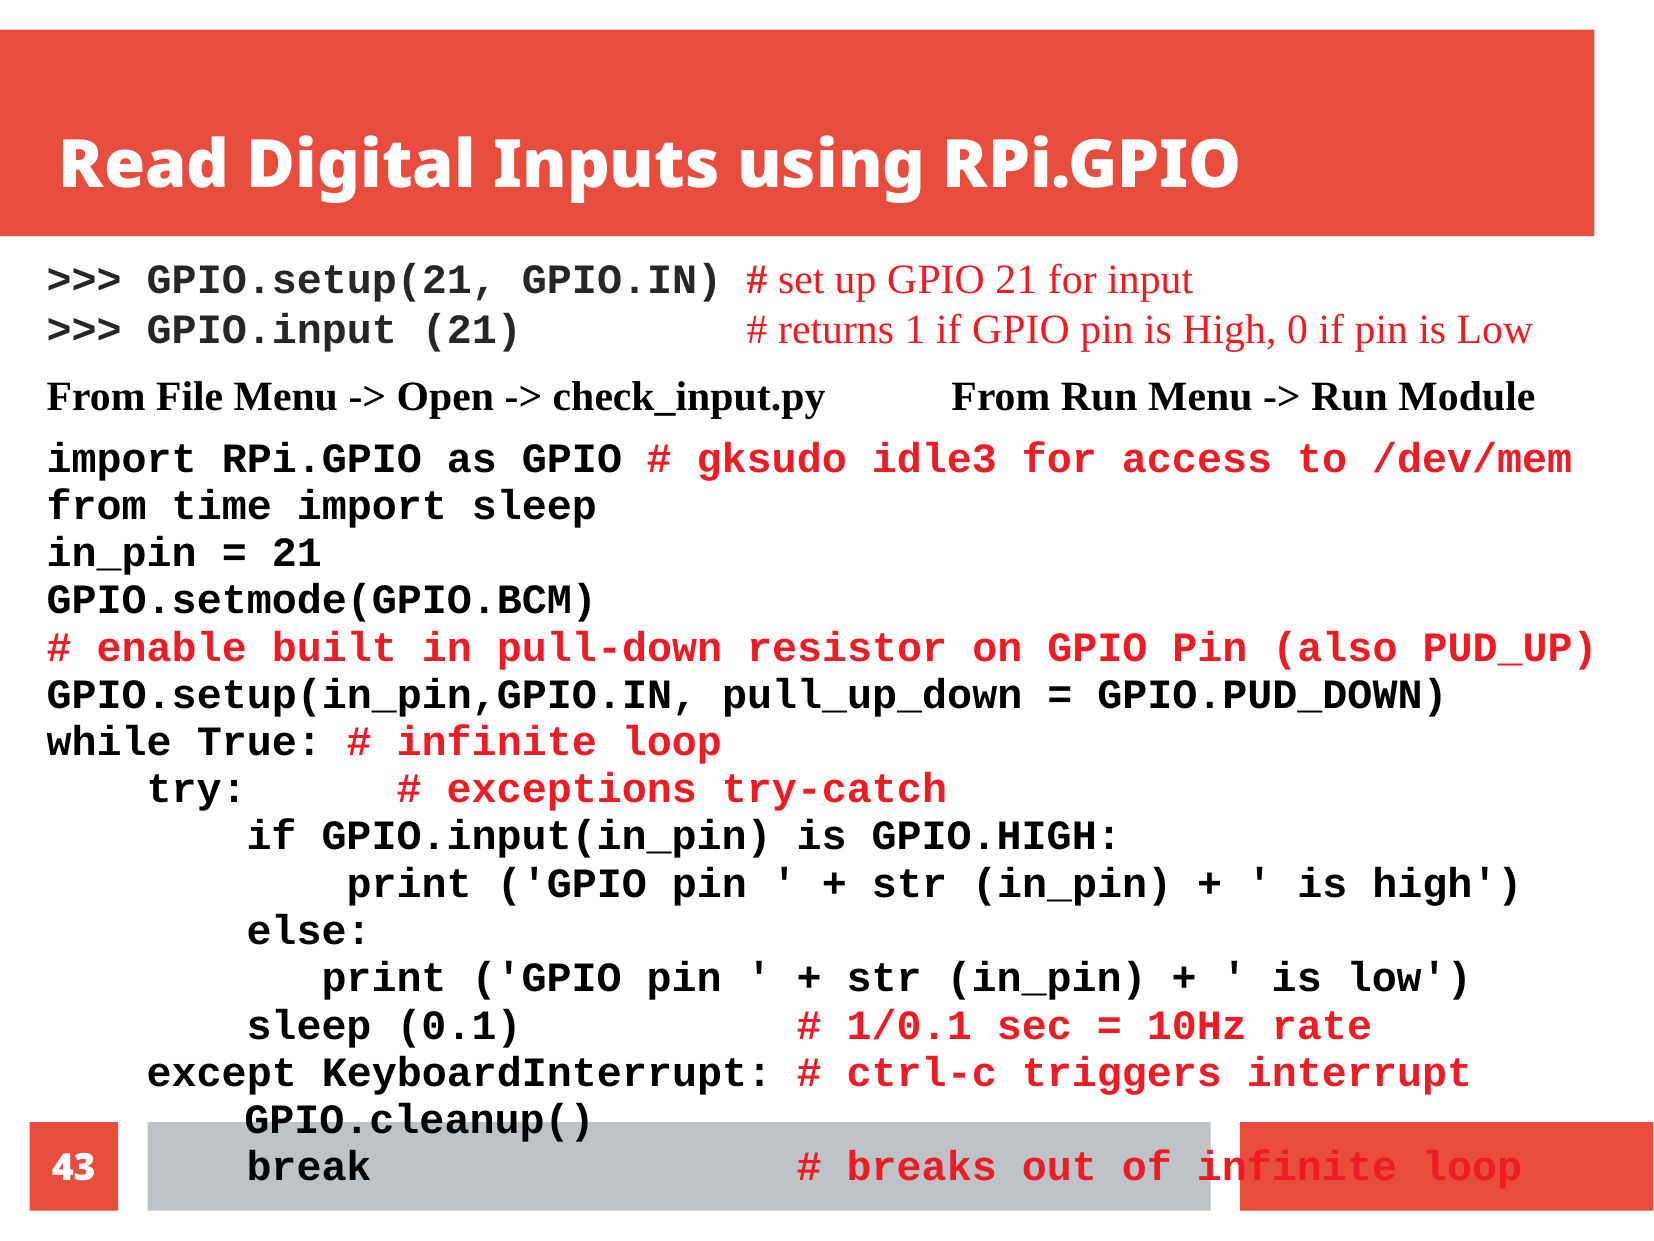

# Read Digital Inputs using RPi.GPIO
>>> GPIO.setup(21, GPIO.IN) # set up GPIO 21 for input
>>> GPIO.input (21) # returns 1 if GPIO pin is High, 0 if pin is Low
From File Menu -> Open -> check_input.py From Run Menu -> Run Module
import RPi.GPIO as GPIO # gksudo idle3 for access to /dev/mem
from time import sleep
in_pin = 21
GPIO.setmode(GPIO.BCM)
# enable built in pull-down resistor on GPIO Pin (also PUD_UP)
GPIO.setup(in_pin,GPIO.IN, pull_up_down = GPIO.PUD_DOWN)
while True: # infinite loop
 try: # exceptions try-catch
 if GPIO.input(in_pin) is GPIO.HIGH:
 print ('GPIO pin ' + str (in_pin) + ' is high')
 else:
 print ('GPIO pin ' + str (in_pin) + ' is low')
 sleep (0.1) # 1/0.1 sec = 10Hz rate
 except KeyboardInterrupt: # ctrl-c triggers interrupt
		 GPIO.cleanup()
 break # breaks out of infinite loop
43